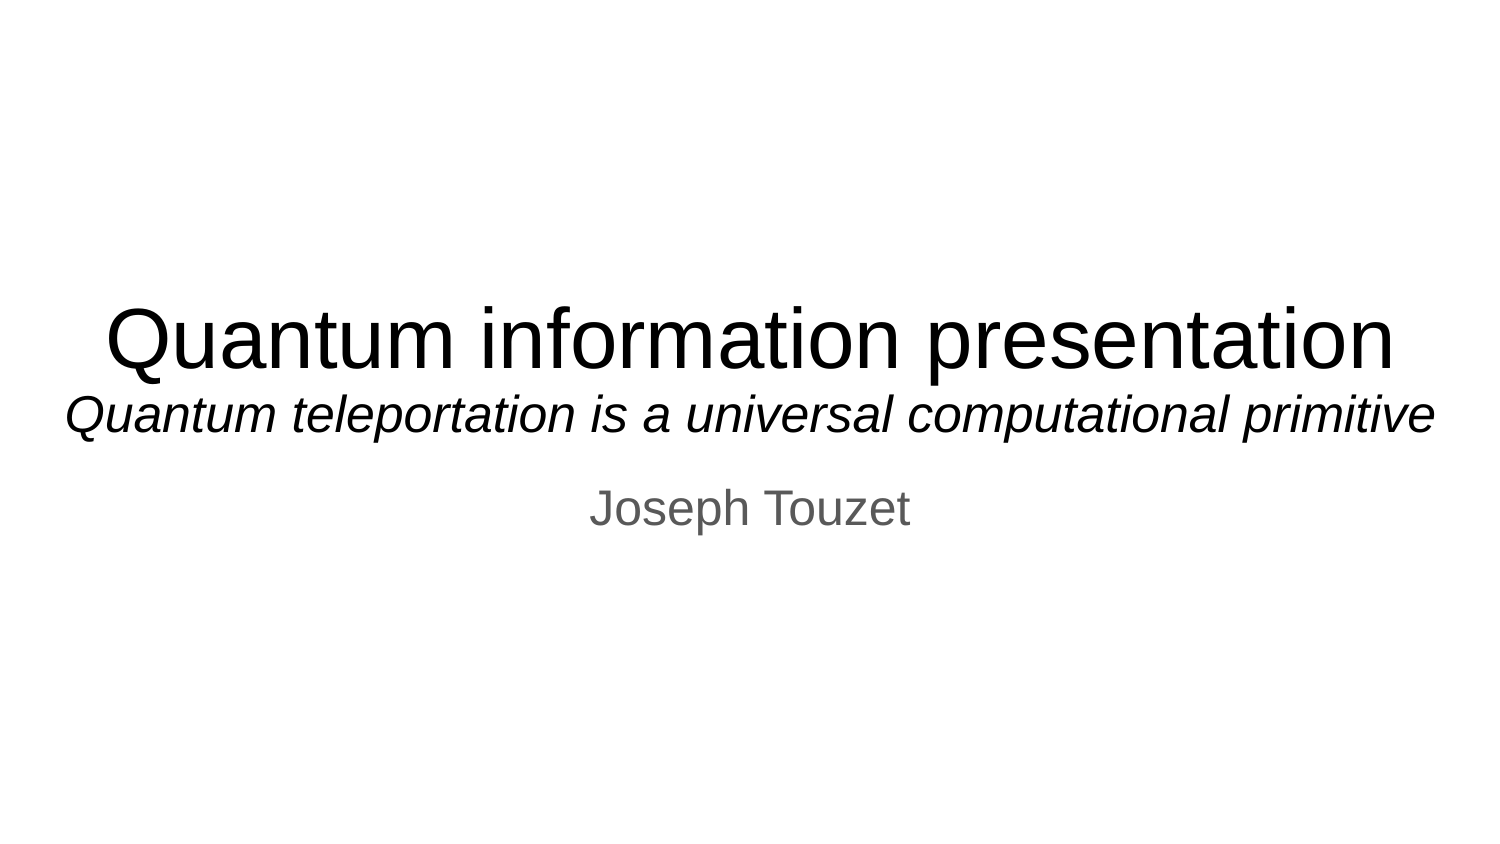

# Quantum information presentation Quantum teleportation is a universal computational primitive
Joseph Touzet